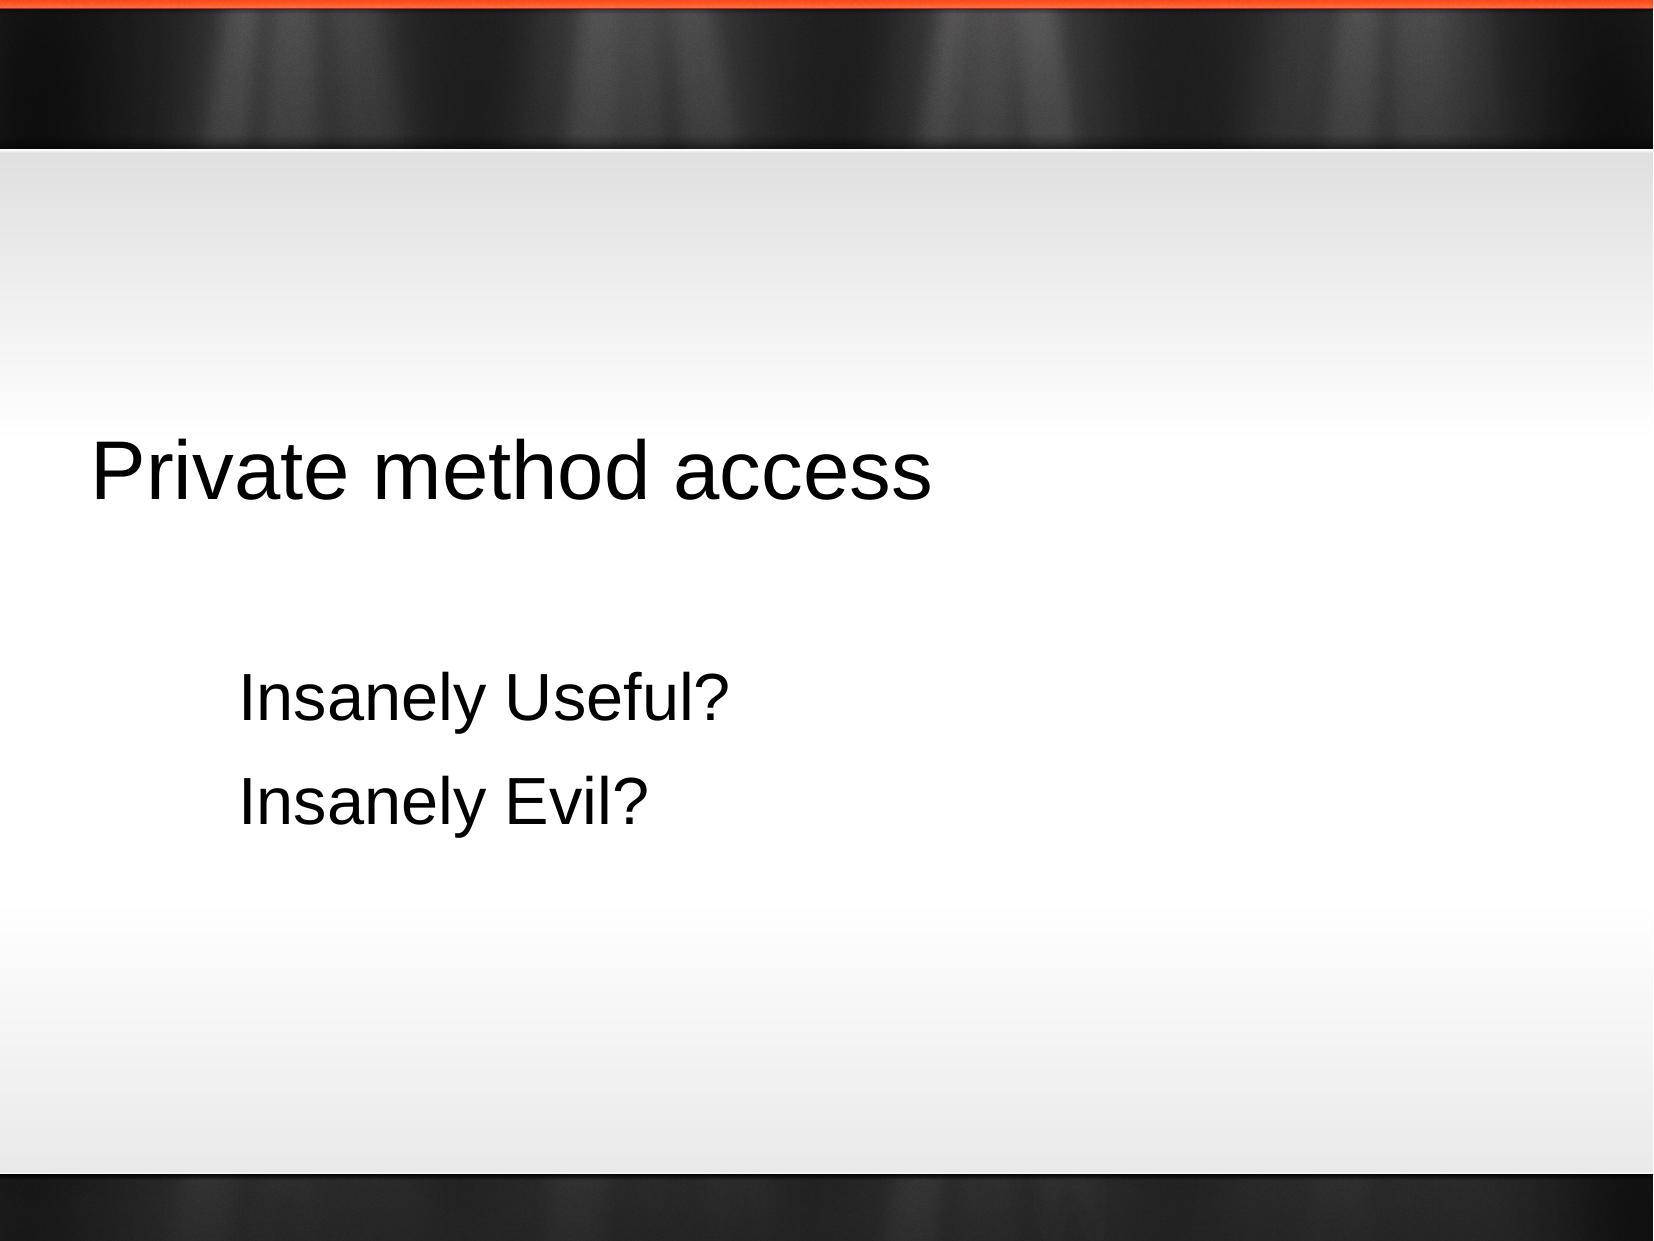

# Private method access
 Insanely Useful?
 Insanely Evil?